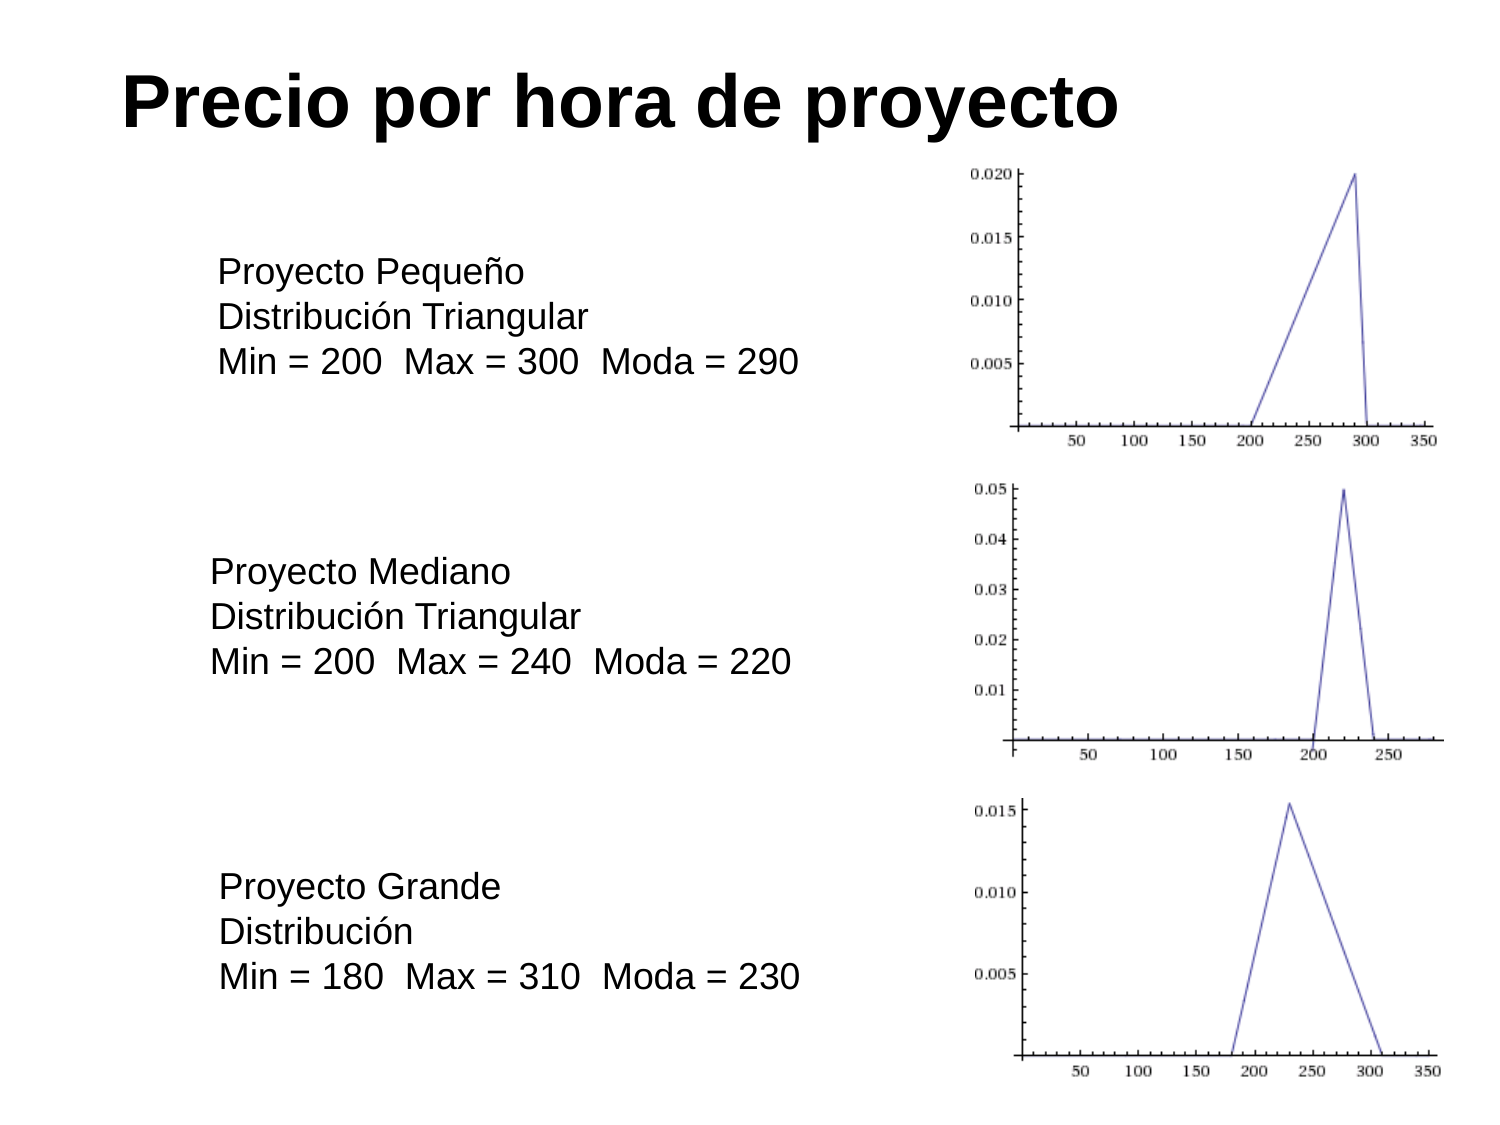

Precio por hora de proyecto
Proyecto Pequeño
Distribución Triangular
Min = 200 Max = 300 Moda = 290
Proyecto Mediano
Distribución Triangular
Min = 200 Max = 240 Moda = 220
Proyecto Grande
Distribución
Min = 180 Max = 310 Moda = 230